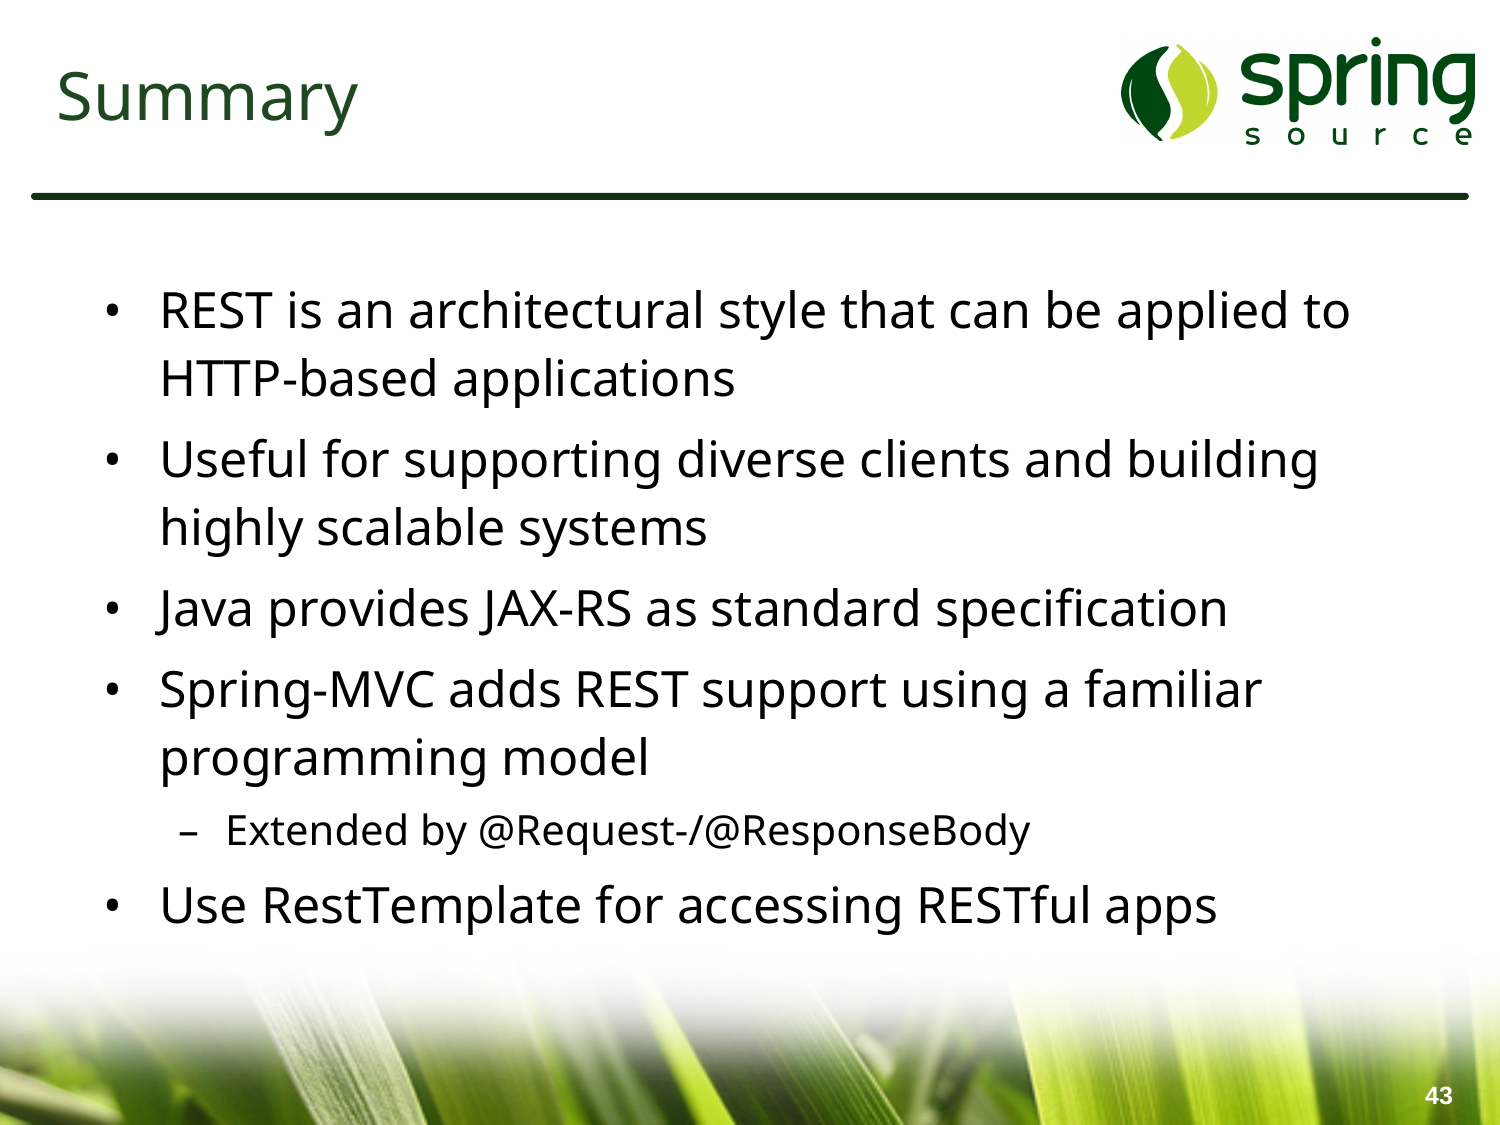

# Summary
REST is an architectural style that can be applied to HTTP-based applications
Useful for supporting diverse clients and building highly scalable systems
Java provides JAX-RS as standard specification
Spring-MVC adds REST support using a familiar programming model
Extended by @Request-/@ResponseBody
Use RestTemplate for accessing RESTful apps